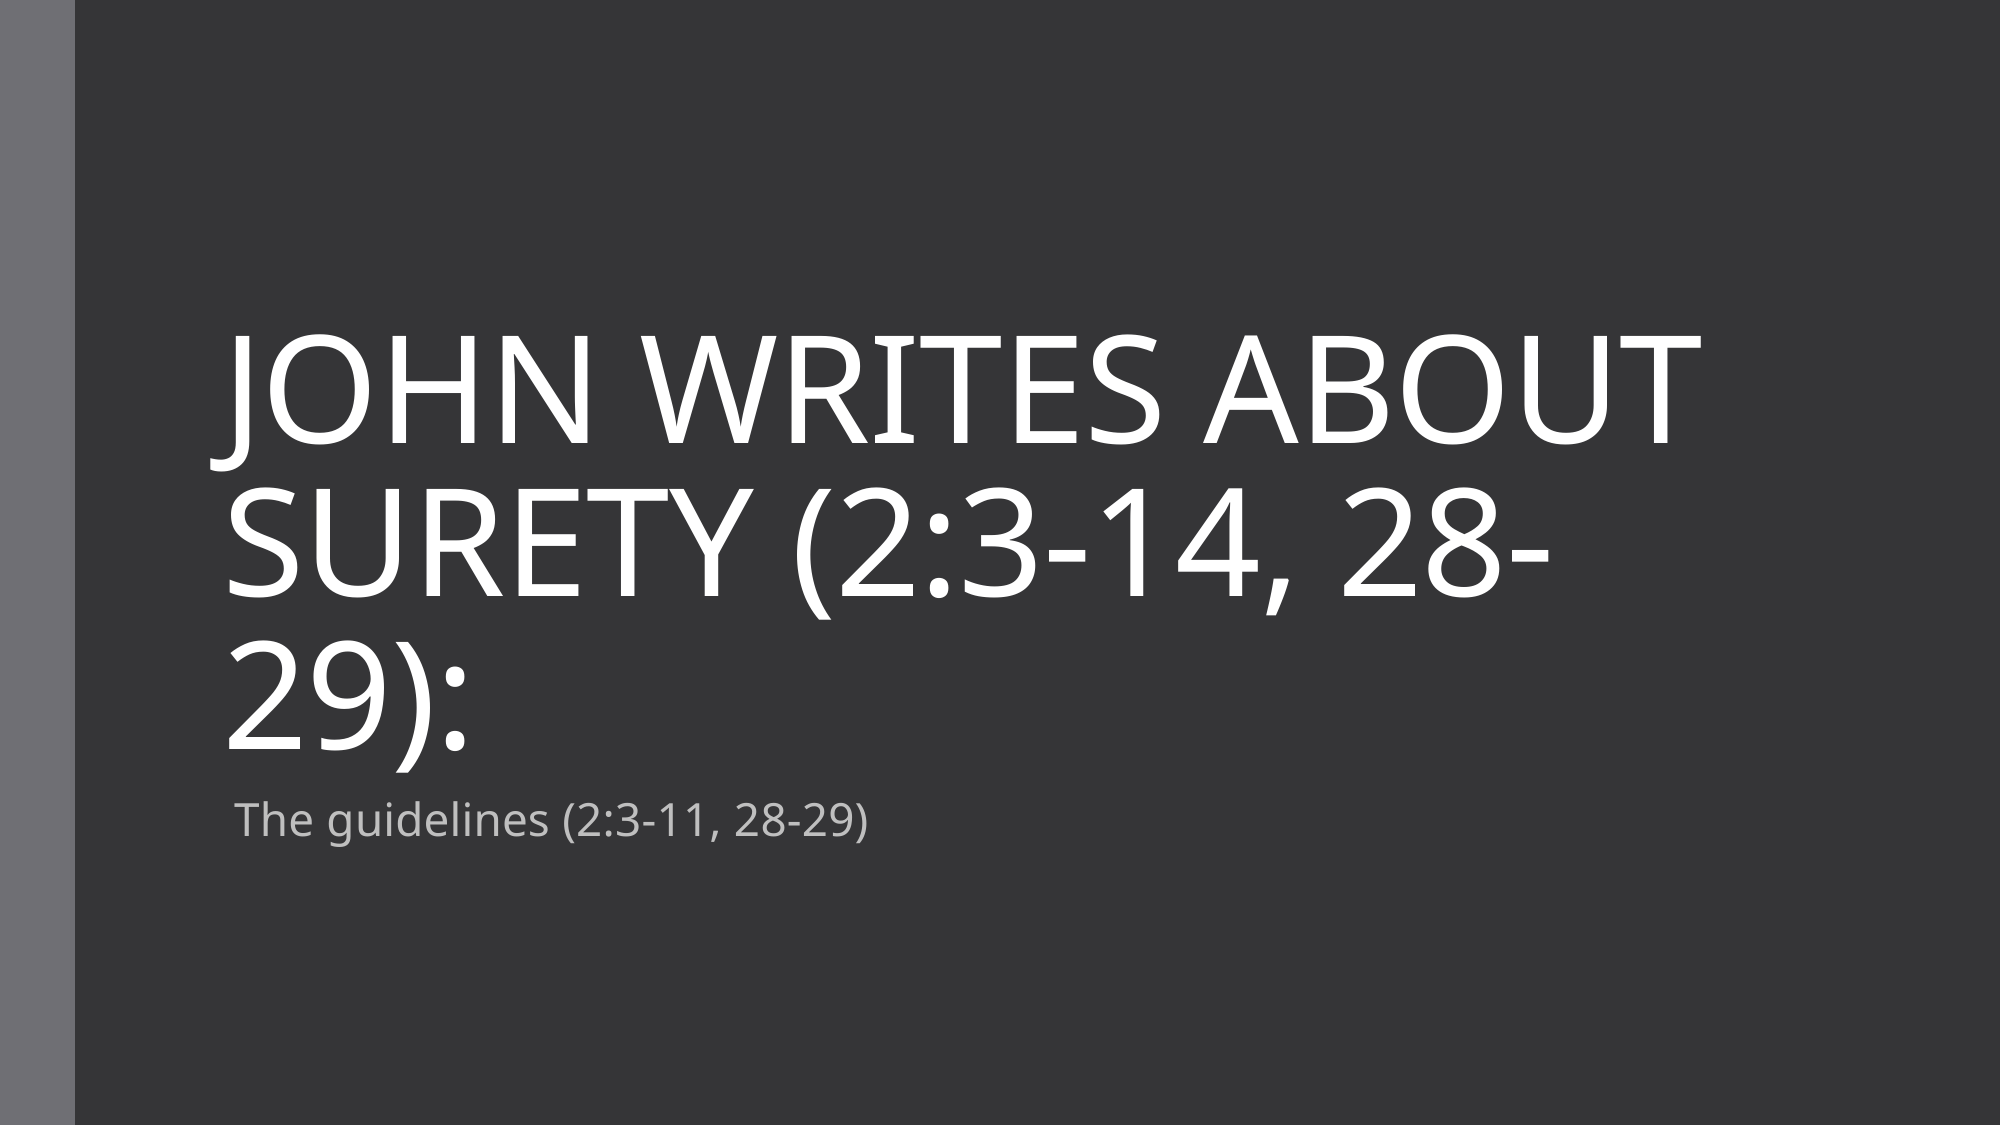

# JOHN WRITES ABOUT SURETY (2:3-14, 28-29):
 The guidelines (2:3-11, 28-29)